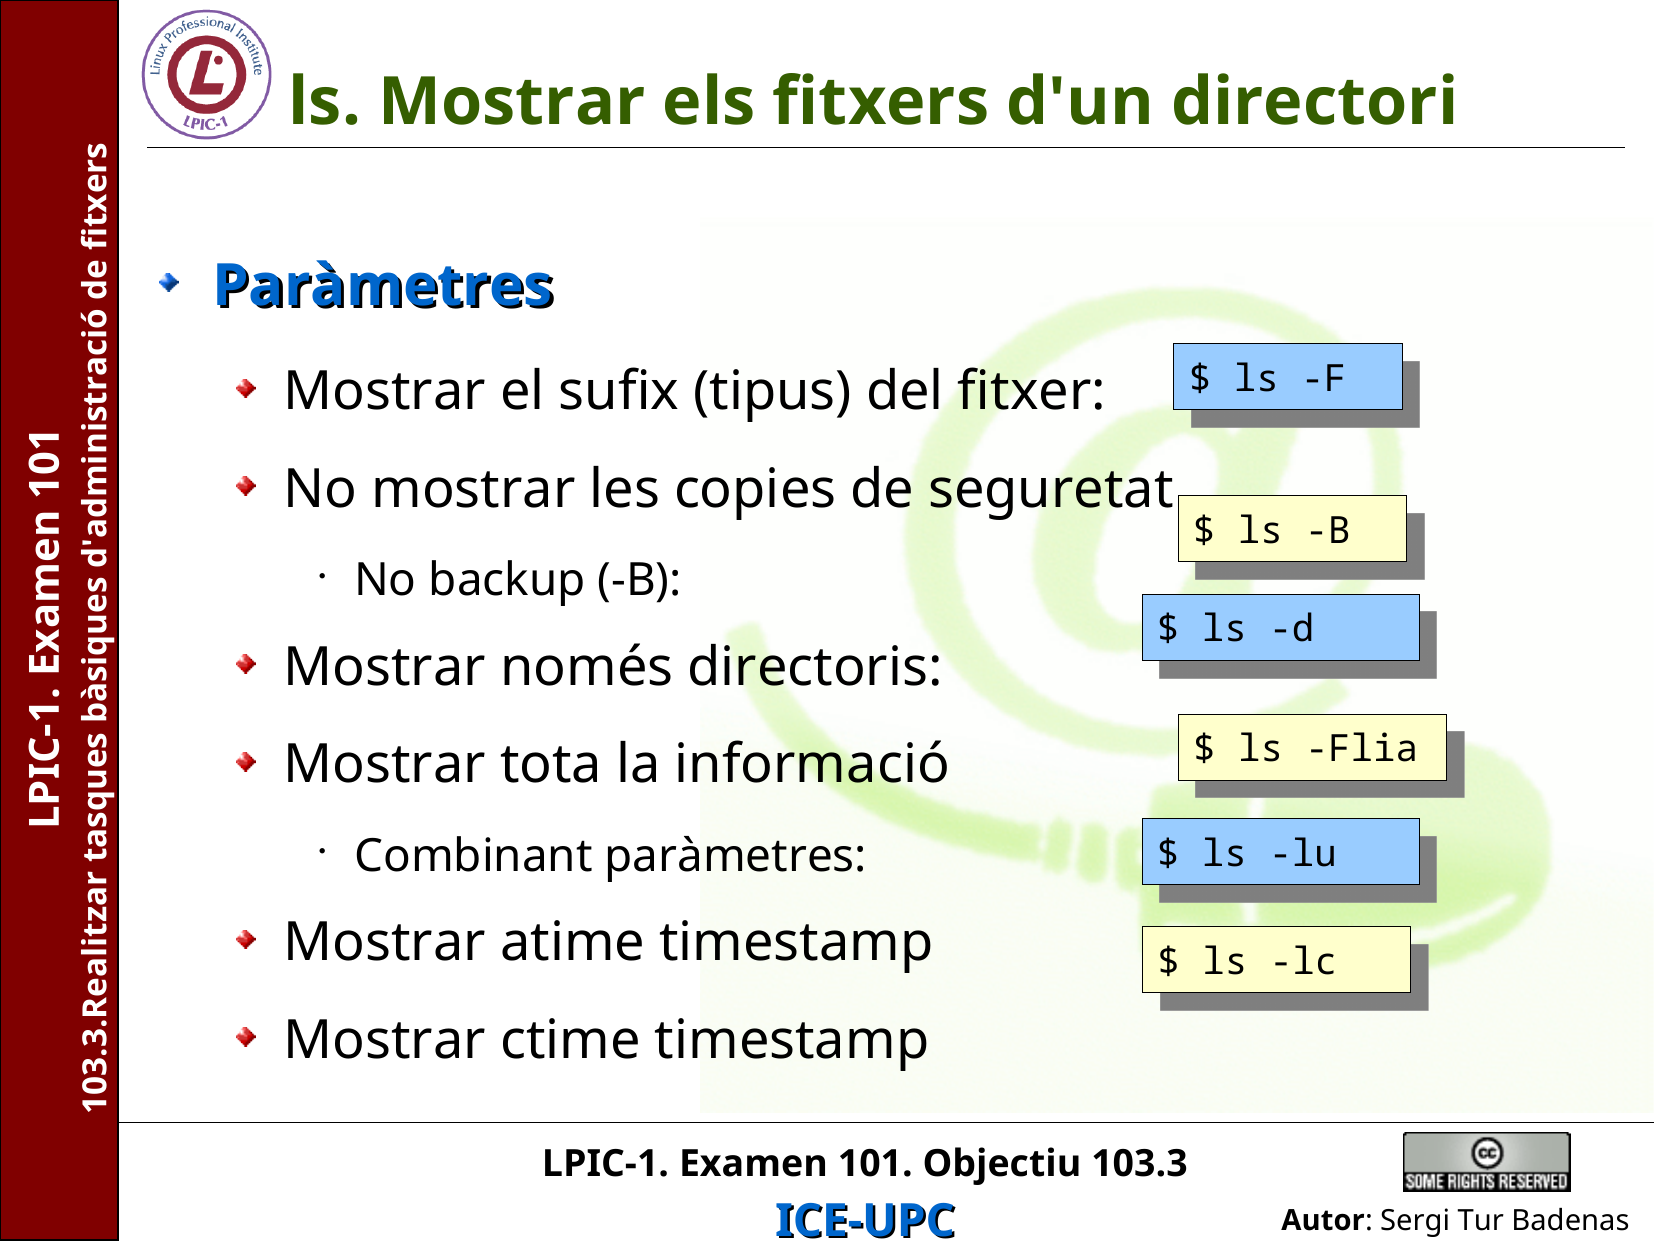

# ls. Mostrar els fitxers d'un directori
Paràmetres
Mostrar el sufix (tipus) del fitxer:
No mostrar les copies de seguretat
No backup (-B):
Mostrar només directoris:
Mostrar tota la informació
Combinant paràmetres:
Mostrar atime timestamp
Mostrar ctime timestamp
$ ls -F
$ ls -B
$ ls -d
$ ls -Flia
$ ls -lu
$ ls -lc